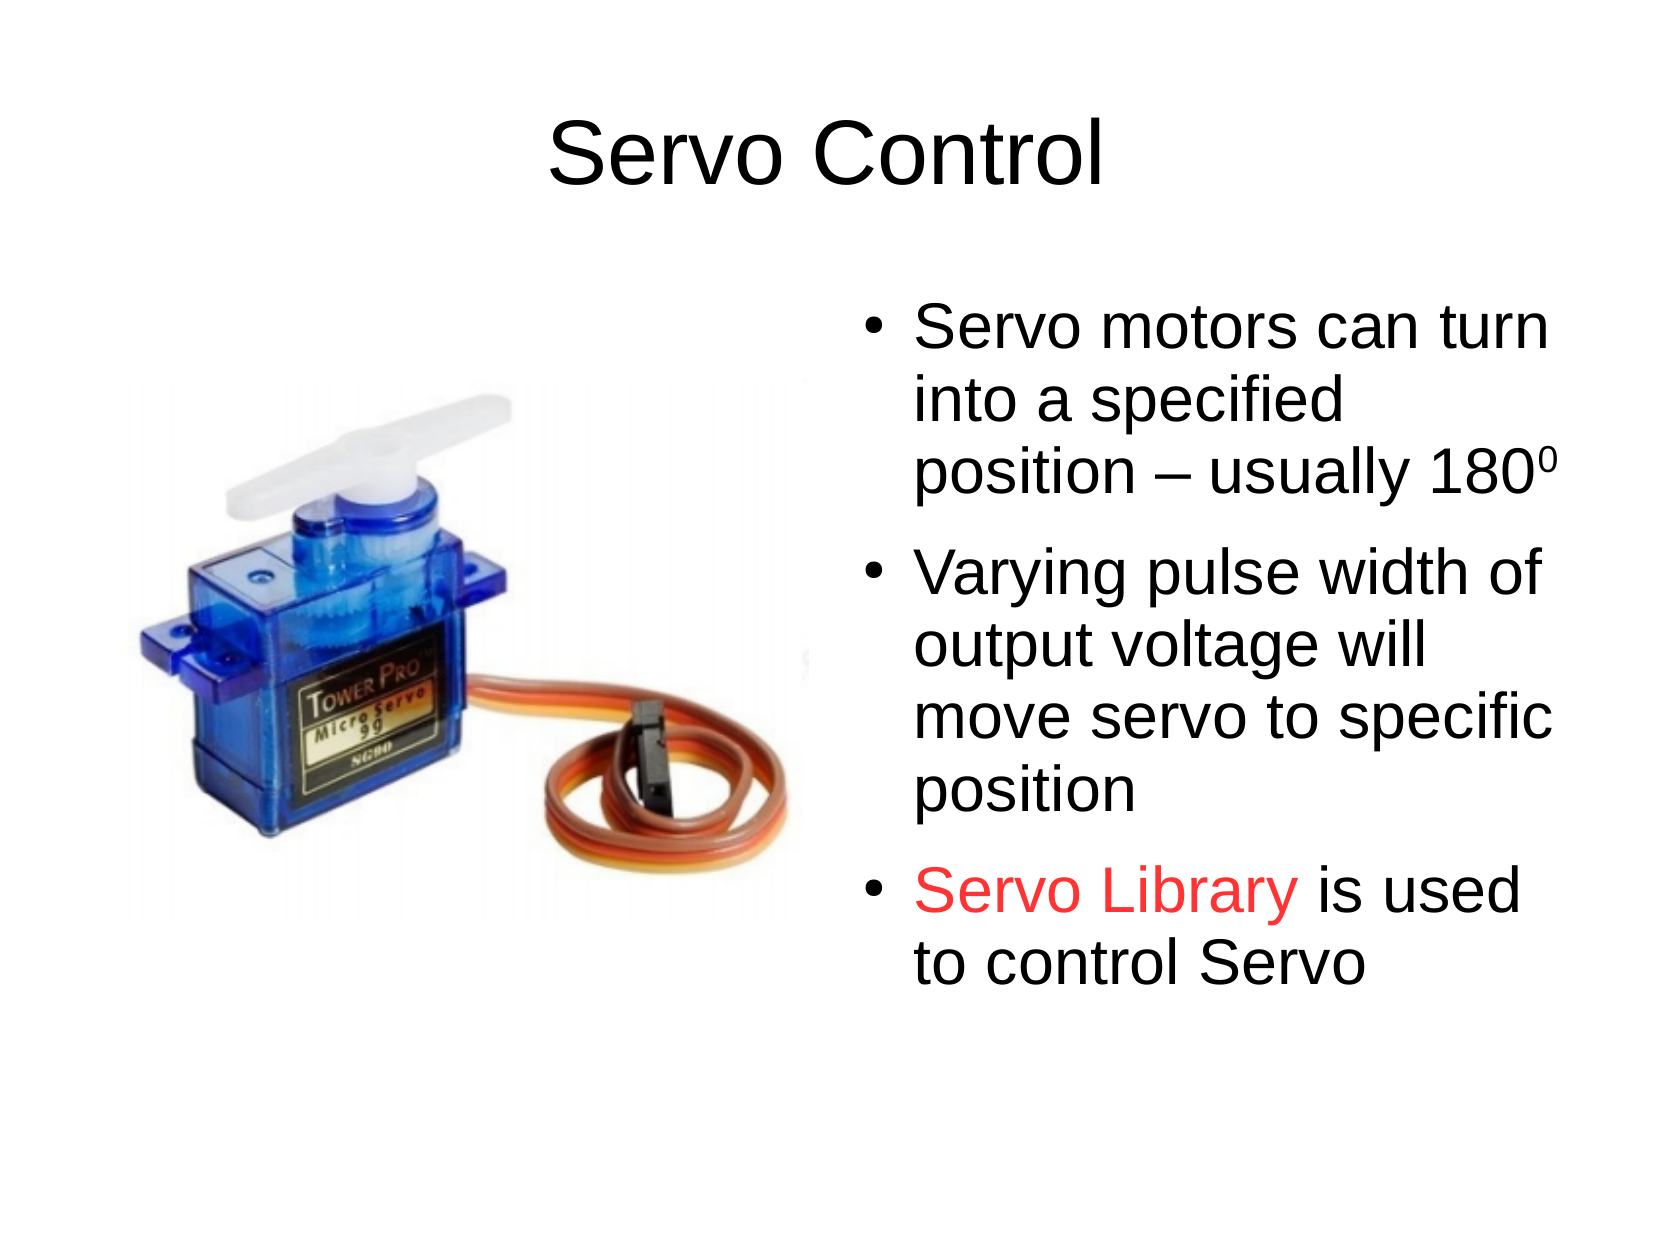

# Servo Control
Servo motors can turn into a specified position – usually 1800
Varying pulse width of output voltage will move servo to specific position
Servo Library is used to control Servo